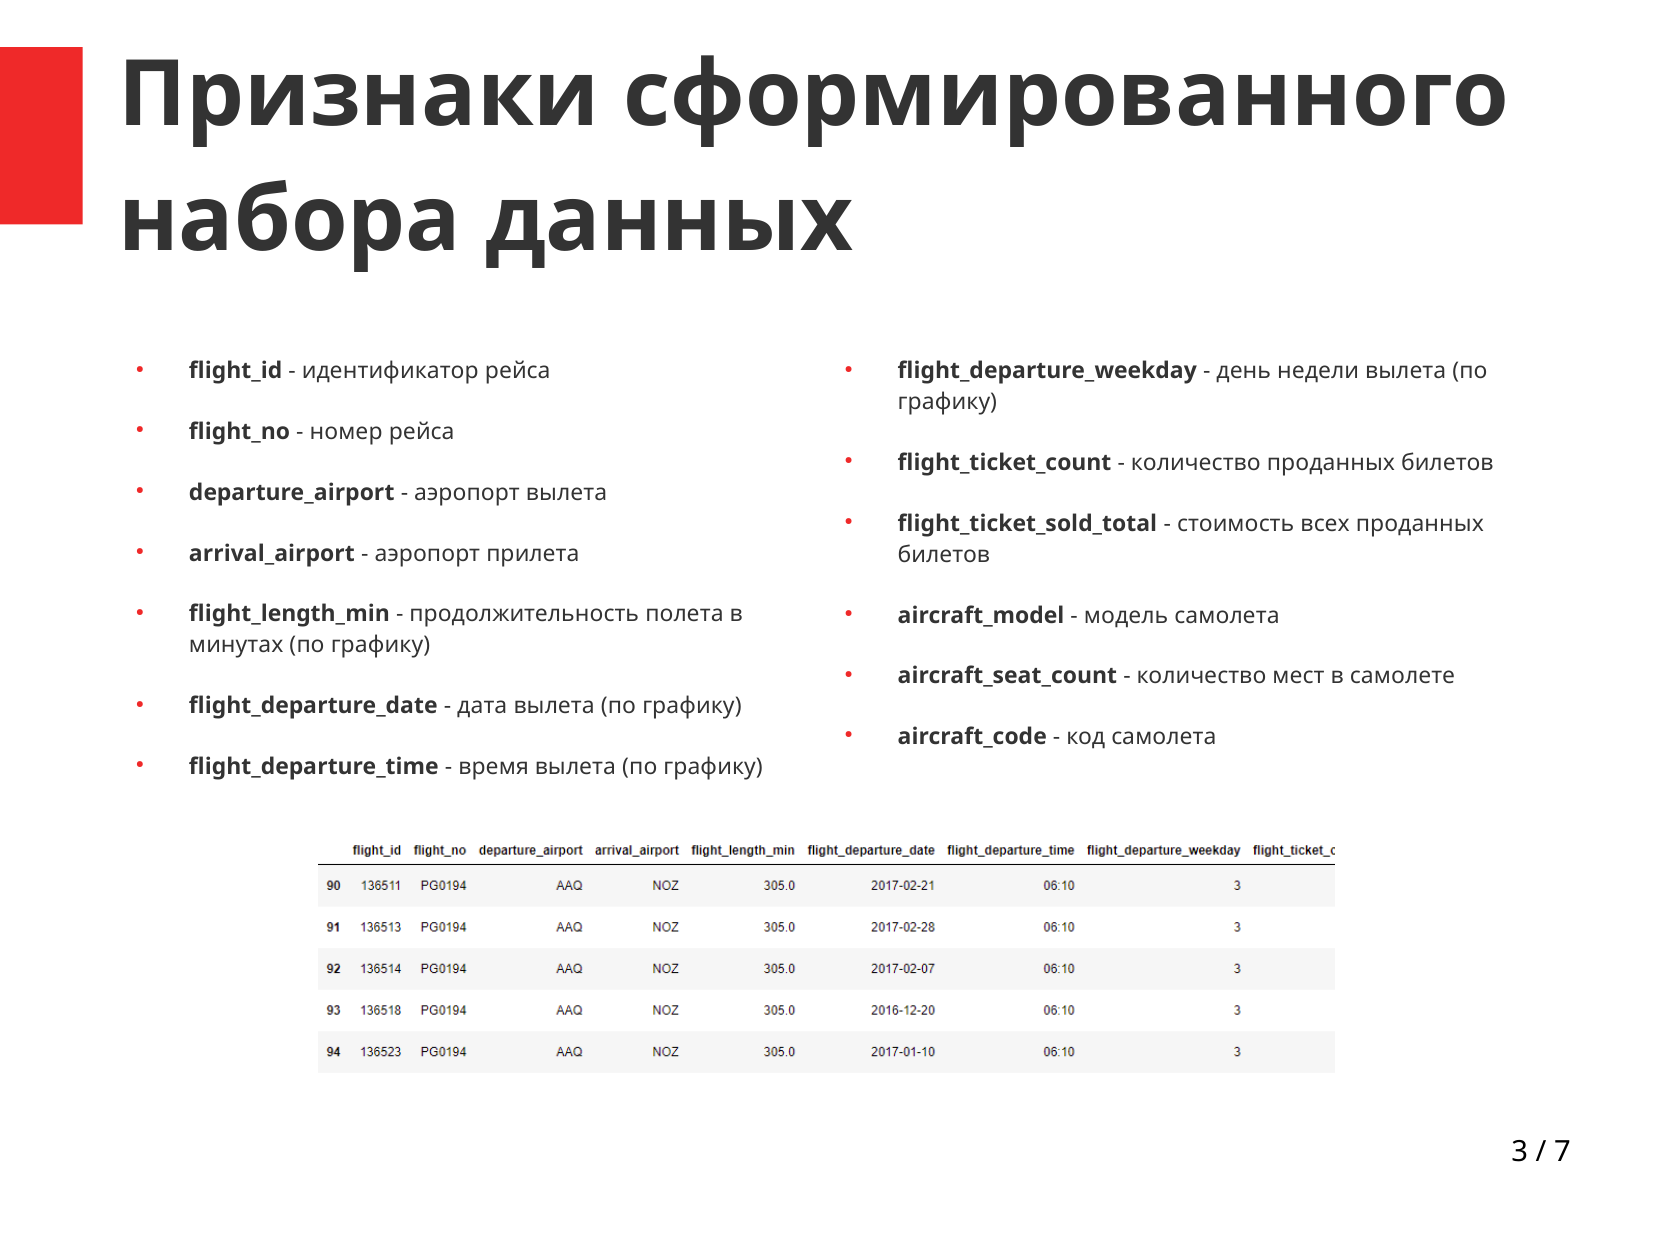

# Признаки сформированного набора данных
flight_departure_weekday - день недели вылета (по графику)
flight_ticket_count - количество проданных билетов
flight_ticket_sold_total - стоимость всех проданных билетов
aircraft_model - модель самолета
aircraft_seat_count - количество мест в самолете
aircraft_code - код самолета
flight_id - идентификатор рейса
flight_no - номер рейса
departure_airport - аэропорт вылета
arrival_airport - аэропорт прилета
flight_length_min - продолжительность полета в минутах (по графику)
flight_departure_date - дата вылета (по графику)
flight_departure_time - время вылета (по графику)
3